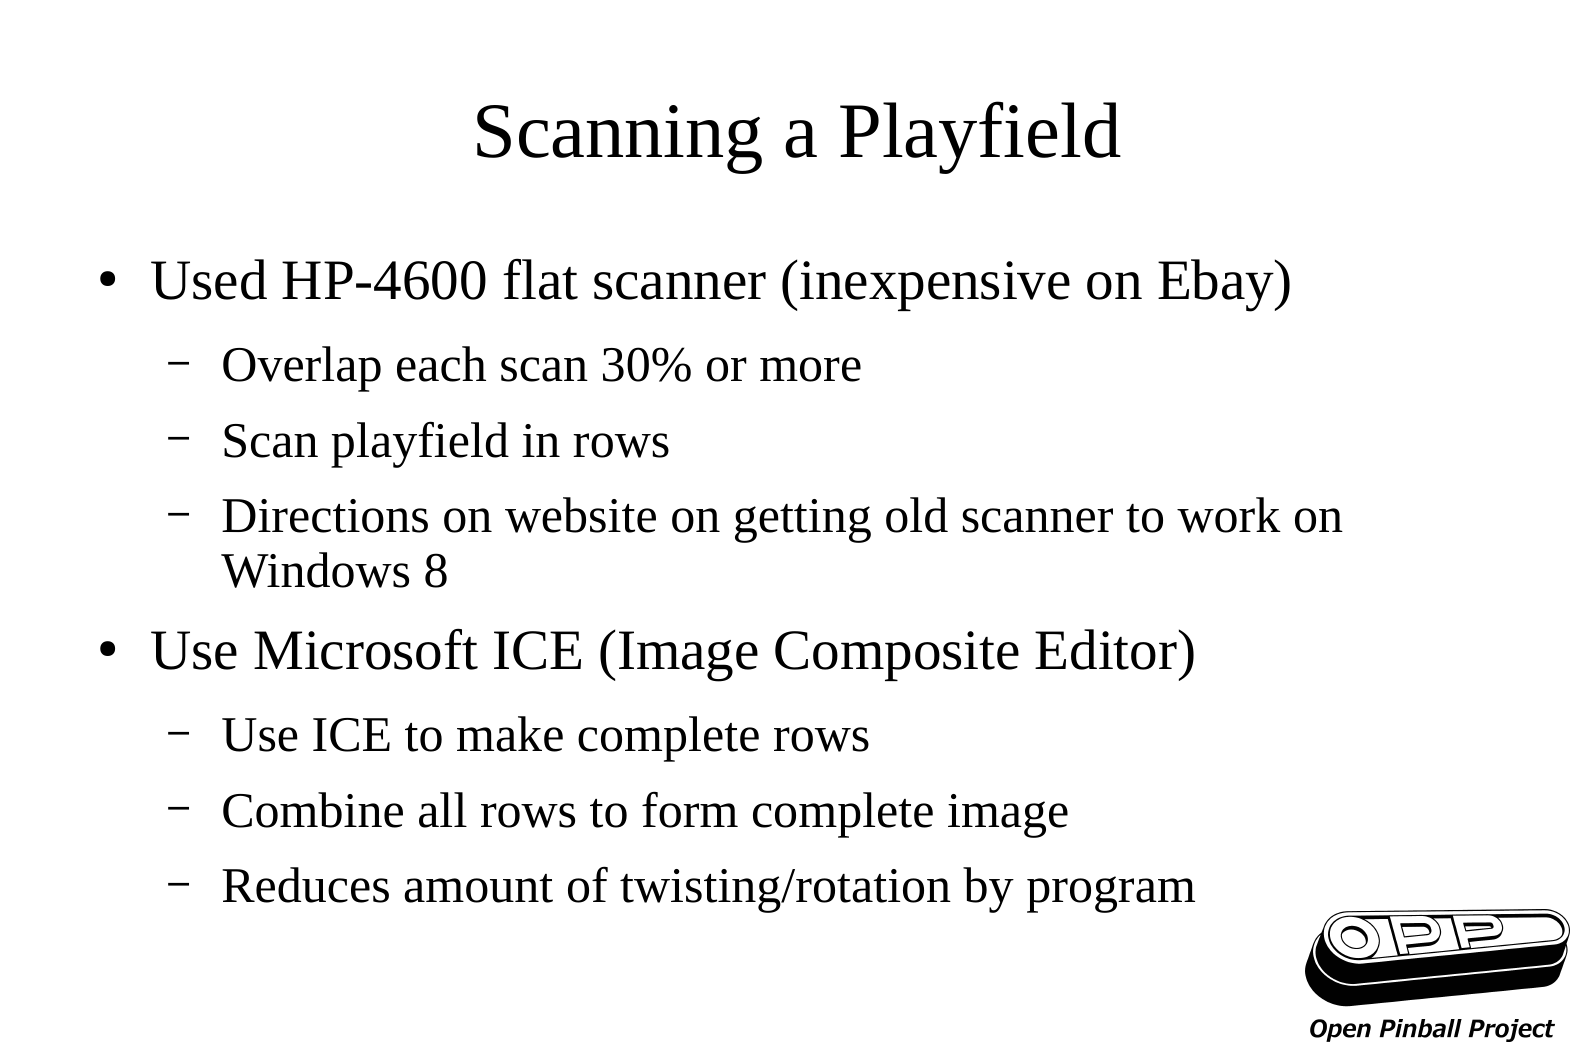

# Scanning a Playfield
Used HP-4600 flat scanner (inexpensive on Ebay)
Overlap each scan 30% or more
Scan playfield in rows
Directions on website on getting old scanner to work on Windows 8
Use Microsoft ICE (Image Composite Editor)
Use ICE to make complete rows
Combine all rows to form complete image
Reduces amount of twisting/rotation by program